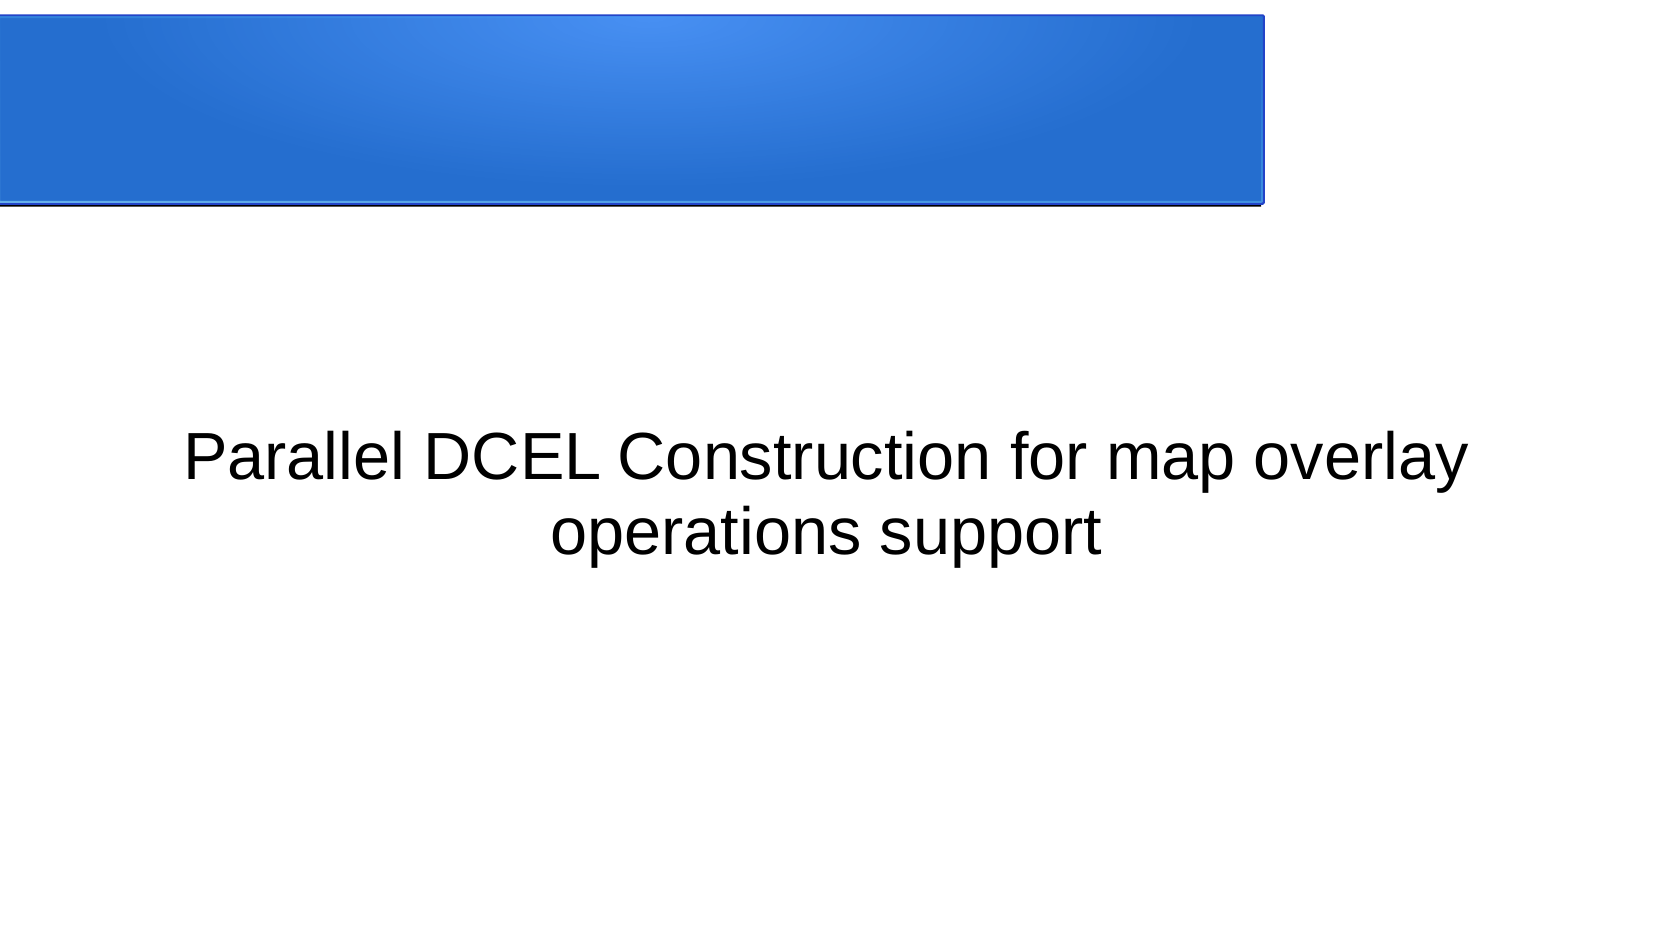

#
Parallel DCEL Construction for map overlay operations support